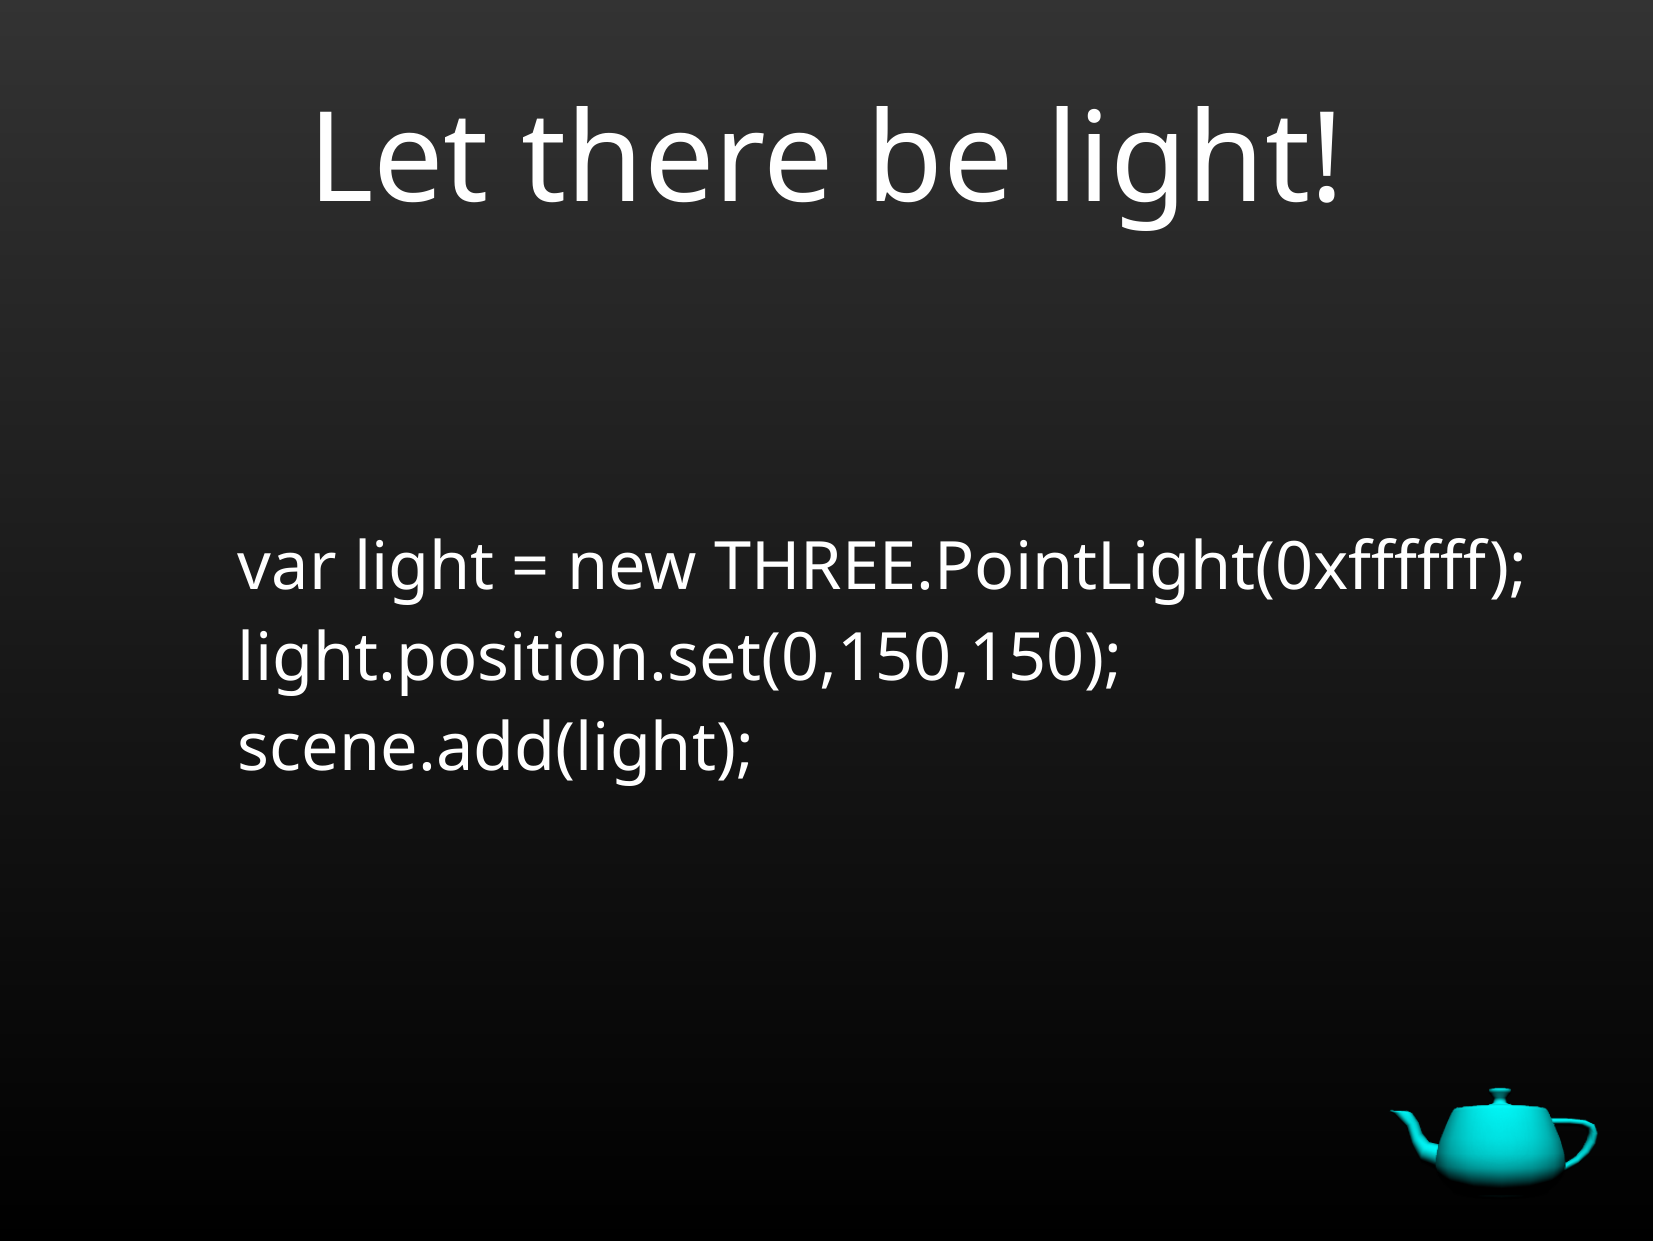

# Let there be light!
 var light = new THREE.PointLight(0xffffff);
 light.position.set(0,150,150);
 scene.add(light);